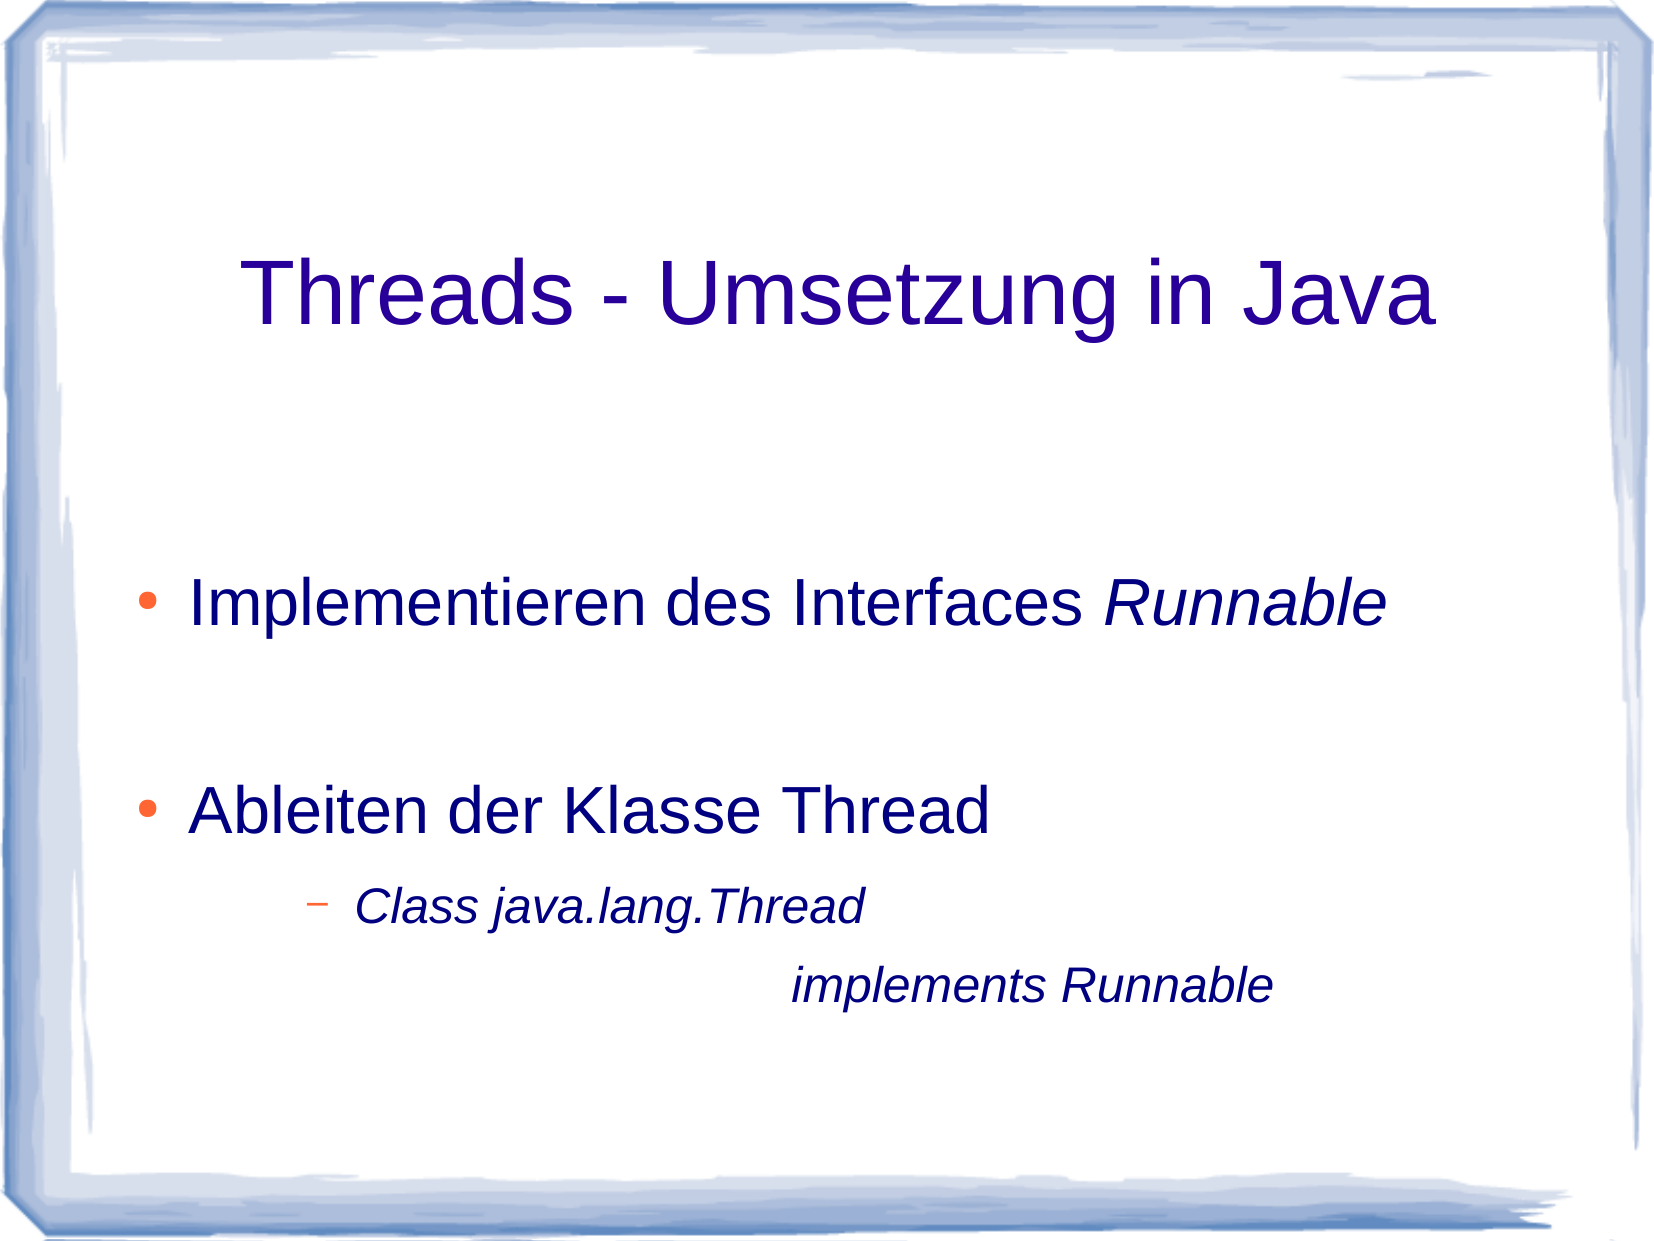

# Threads - Umsetzung in Java
Implementieren des Interfaces Runnable
Ableiten der Klasse Thread
Class java.lang.Thread
implements Runnable